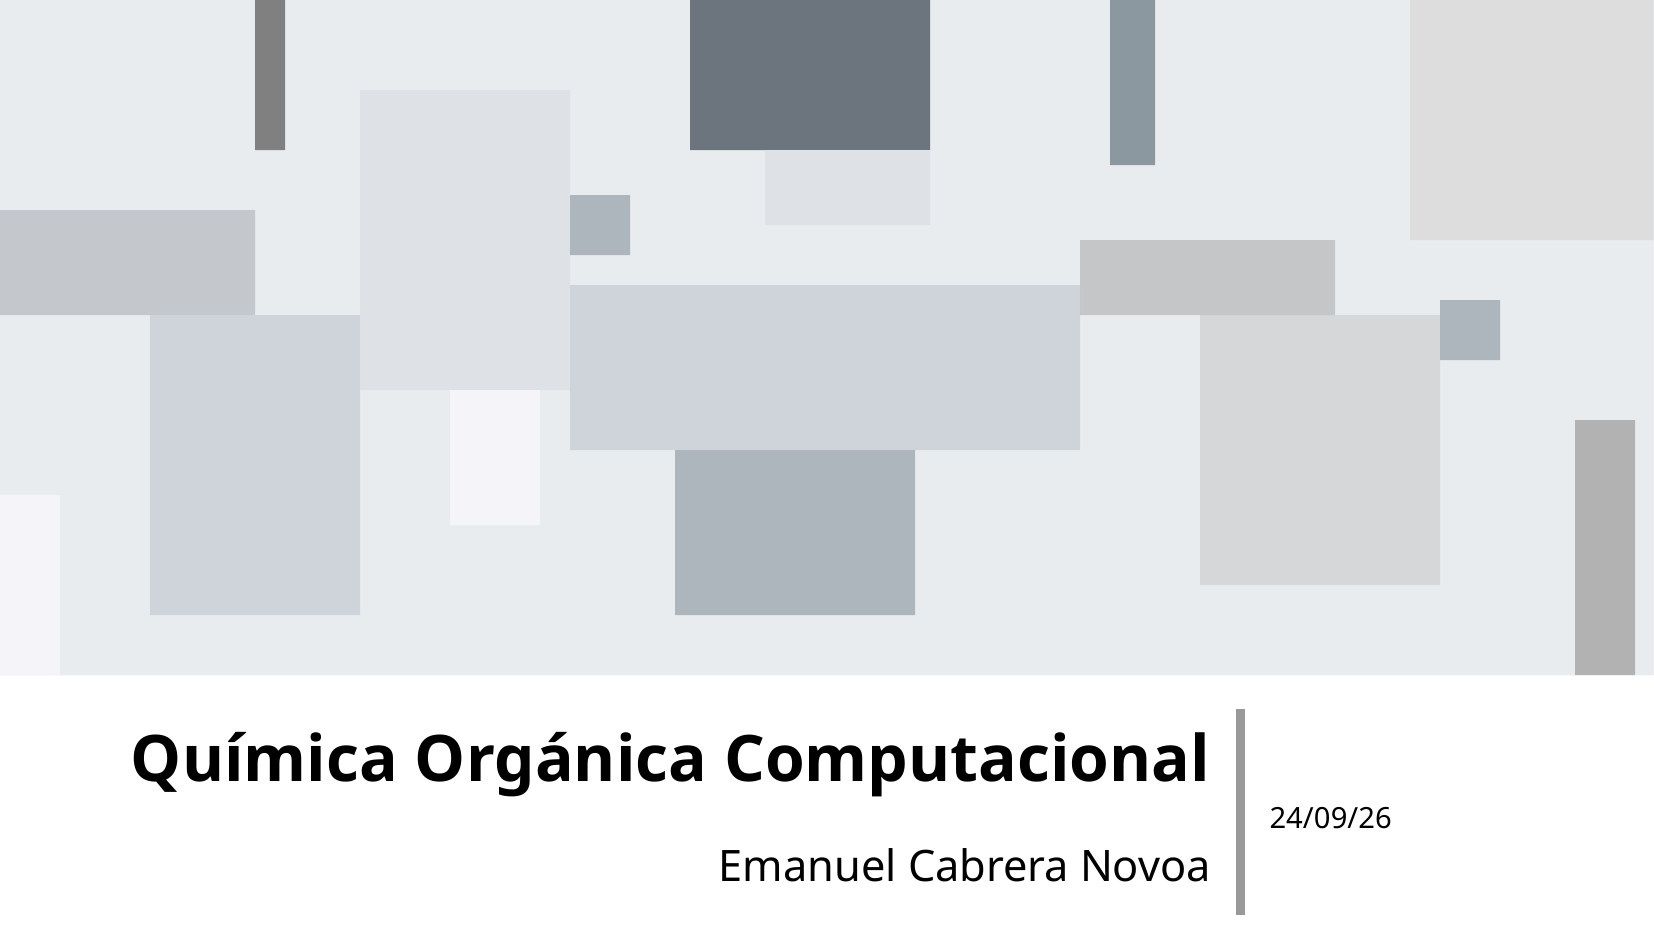

# Química Orgánica Computacional
Emanuel Cabrera Novoa